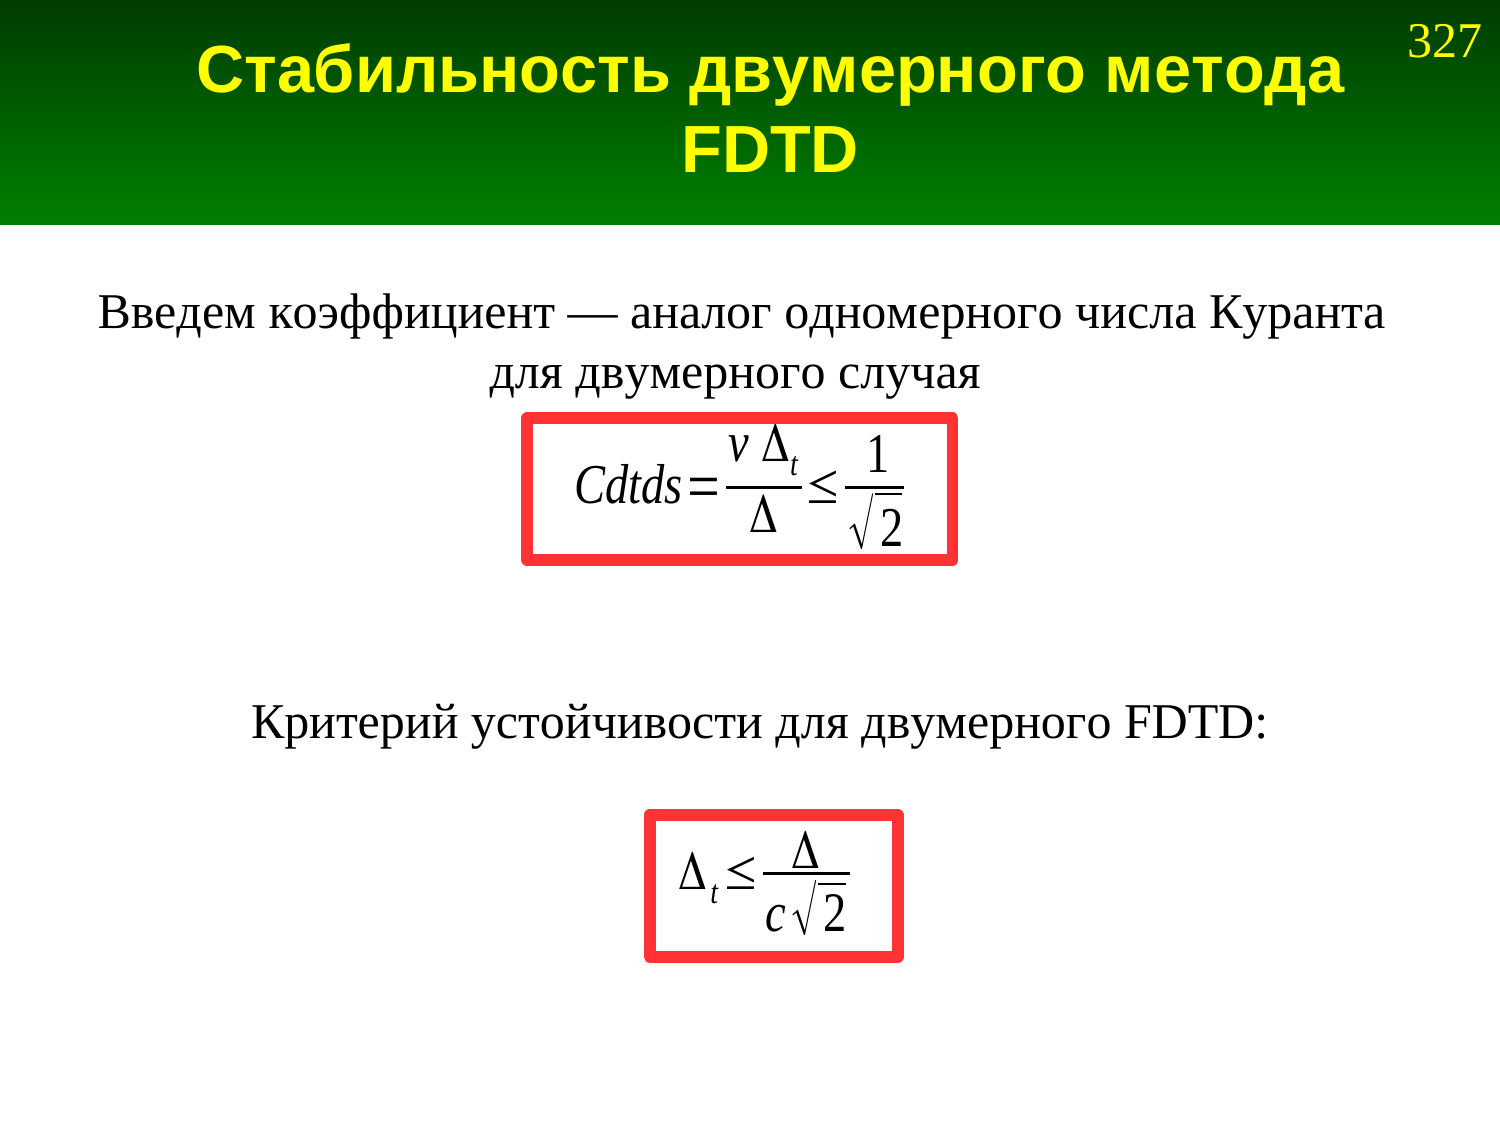

# Стабильность двумерного метода FDTD
Введем коэффициент — аналог одномерного числа Куранта
для двумерного случая
Критерий устойчивости для двумерного FDTD: